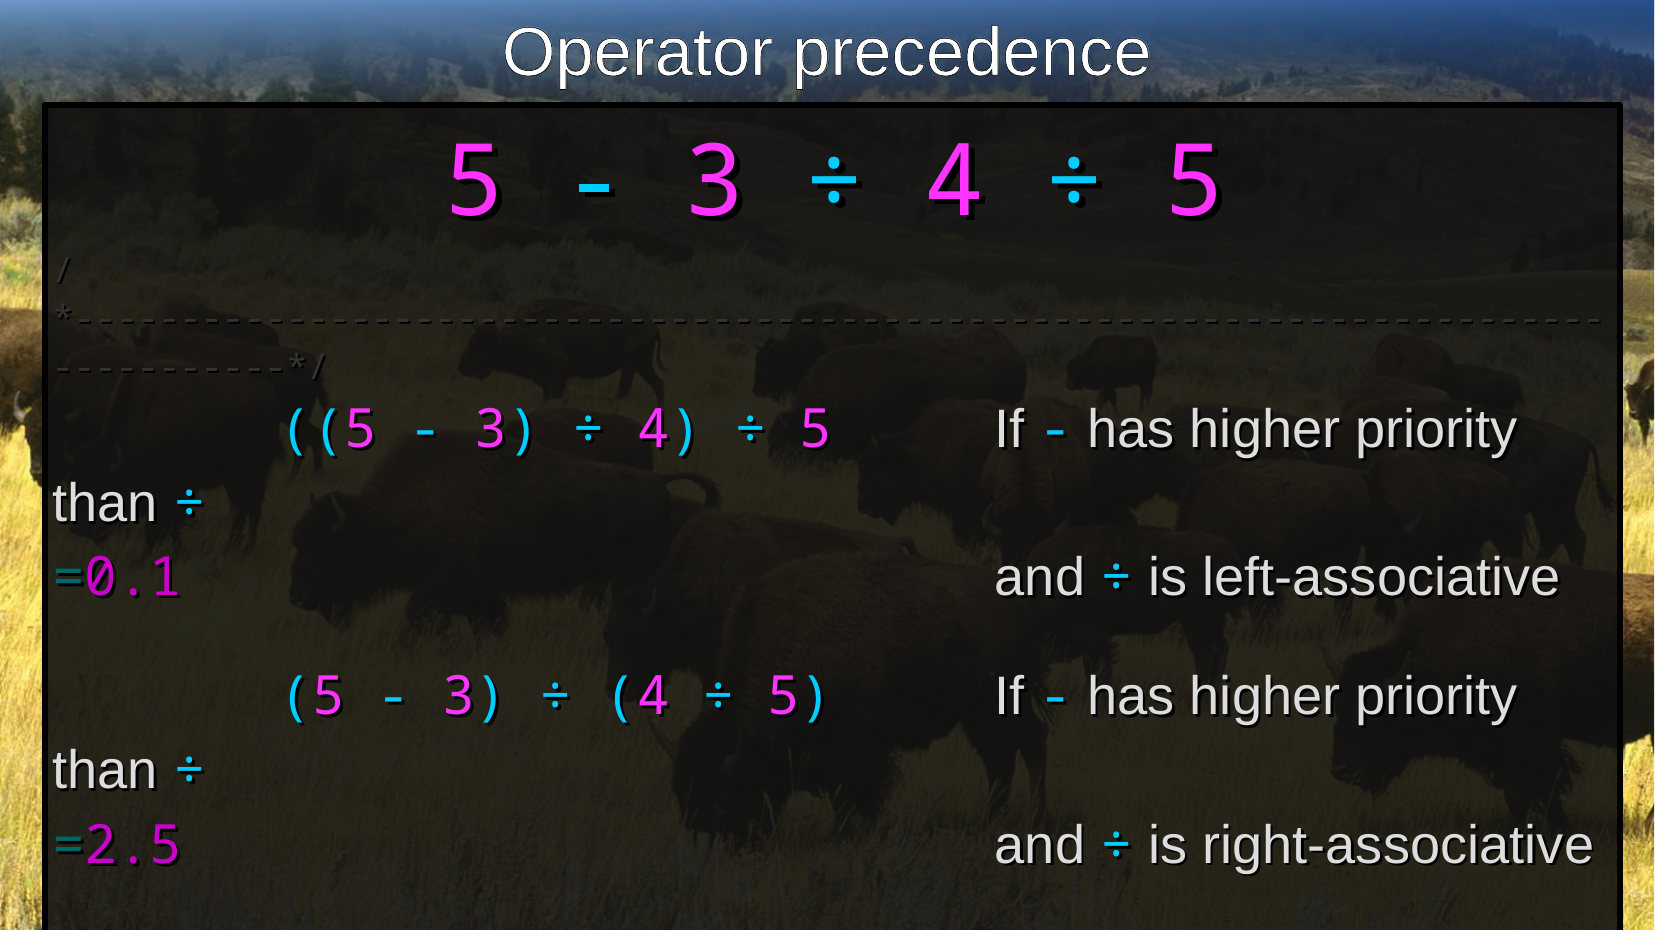

# Operator precedence
5 - 3 ÷ 4 ÷ 5
/*-----------------------------------------------------------------------------------*/
 ((5 - 3) ÷ 4) ÷ 5 If - has higher priority than ÷
=0.1 and ÷ is left-associative
 (5 - 3) ÷ (4 ÷ 5) If - has higher priority than ÷
=2.5 and ÷ is right-associative
 5 - ((3 ÷ 4) ÷ 5) If ÷ has higher priority than -
=4.85 and ÷ is left-associative
 5 - (3 ÷ (4 ÷ 5)) If ÷ has higher priority than -
=1.25 and ÷ is right-associative